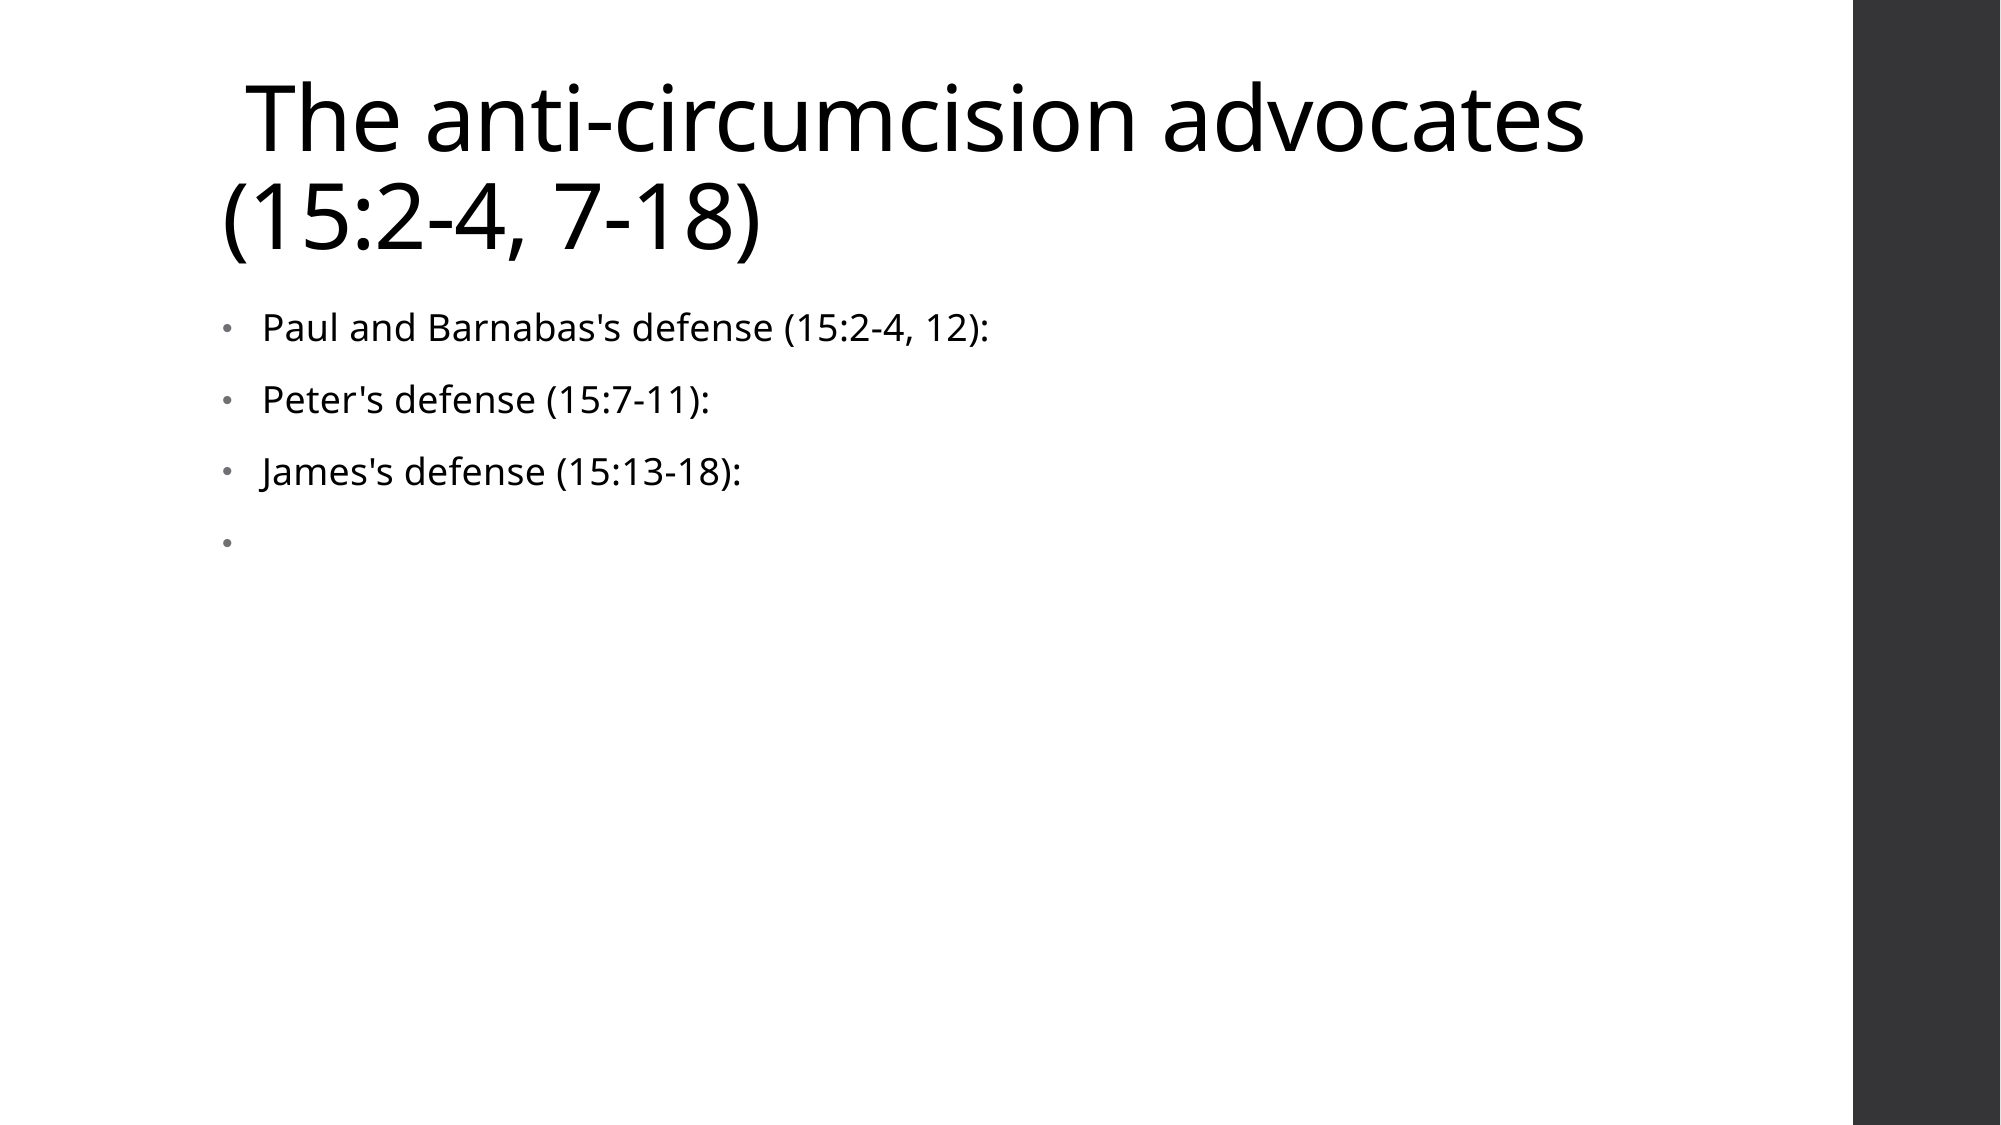

# The anti-circumcision advocates (15:2-4, 7-18)
 Paul and Barnabas's defense (15:2-4, 12):
 Peter's defense (15:7-11):
 James's defense (15:13-18):